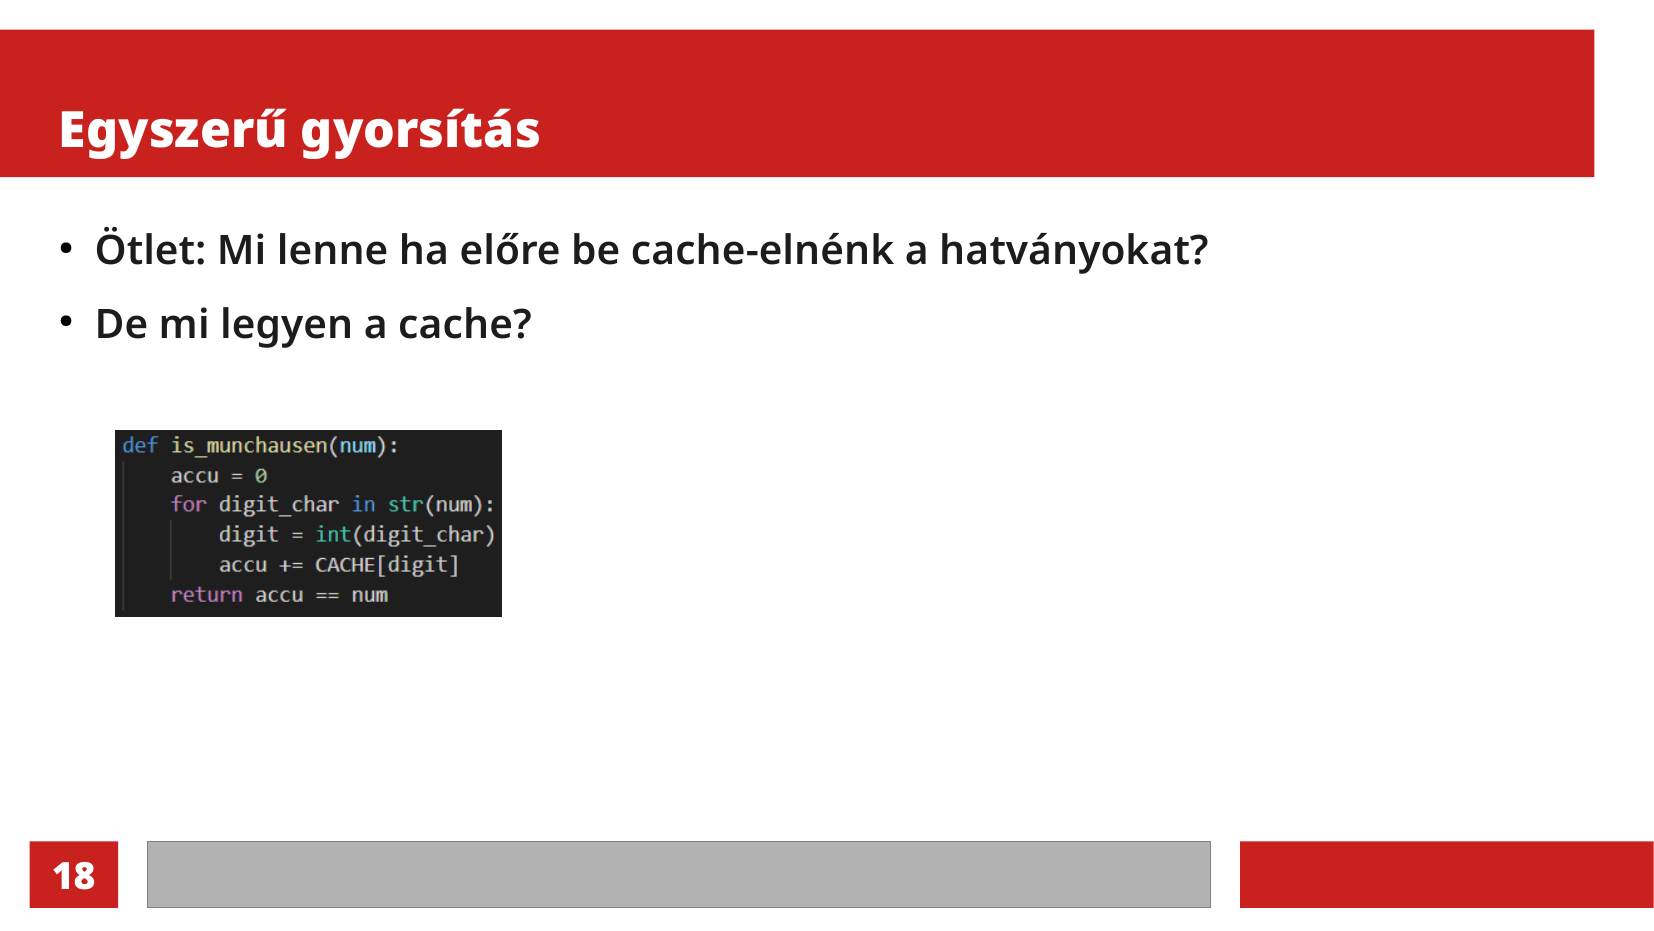

# Egyszerű gyorsítás
Ötlet: Mi lenne ha előre be cache-elnénk a hatványokat?
De mi legyen a cache?
18